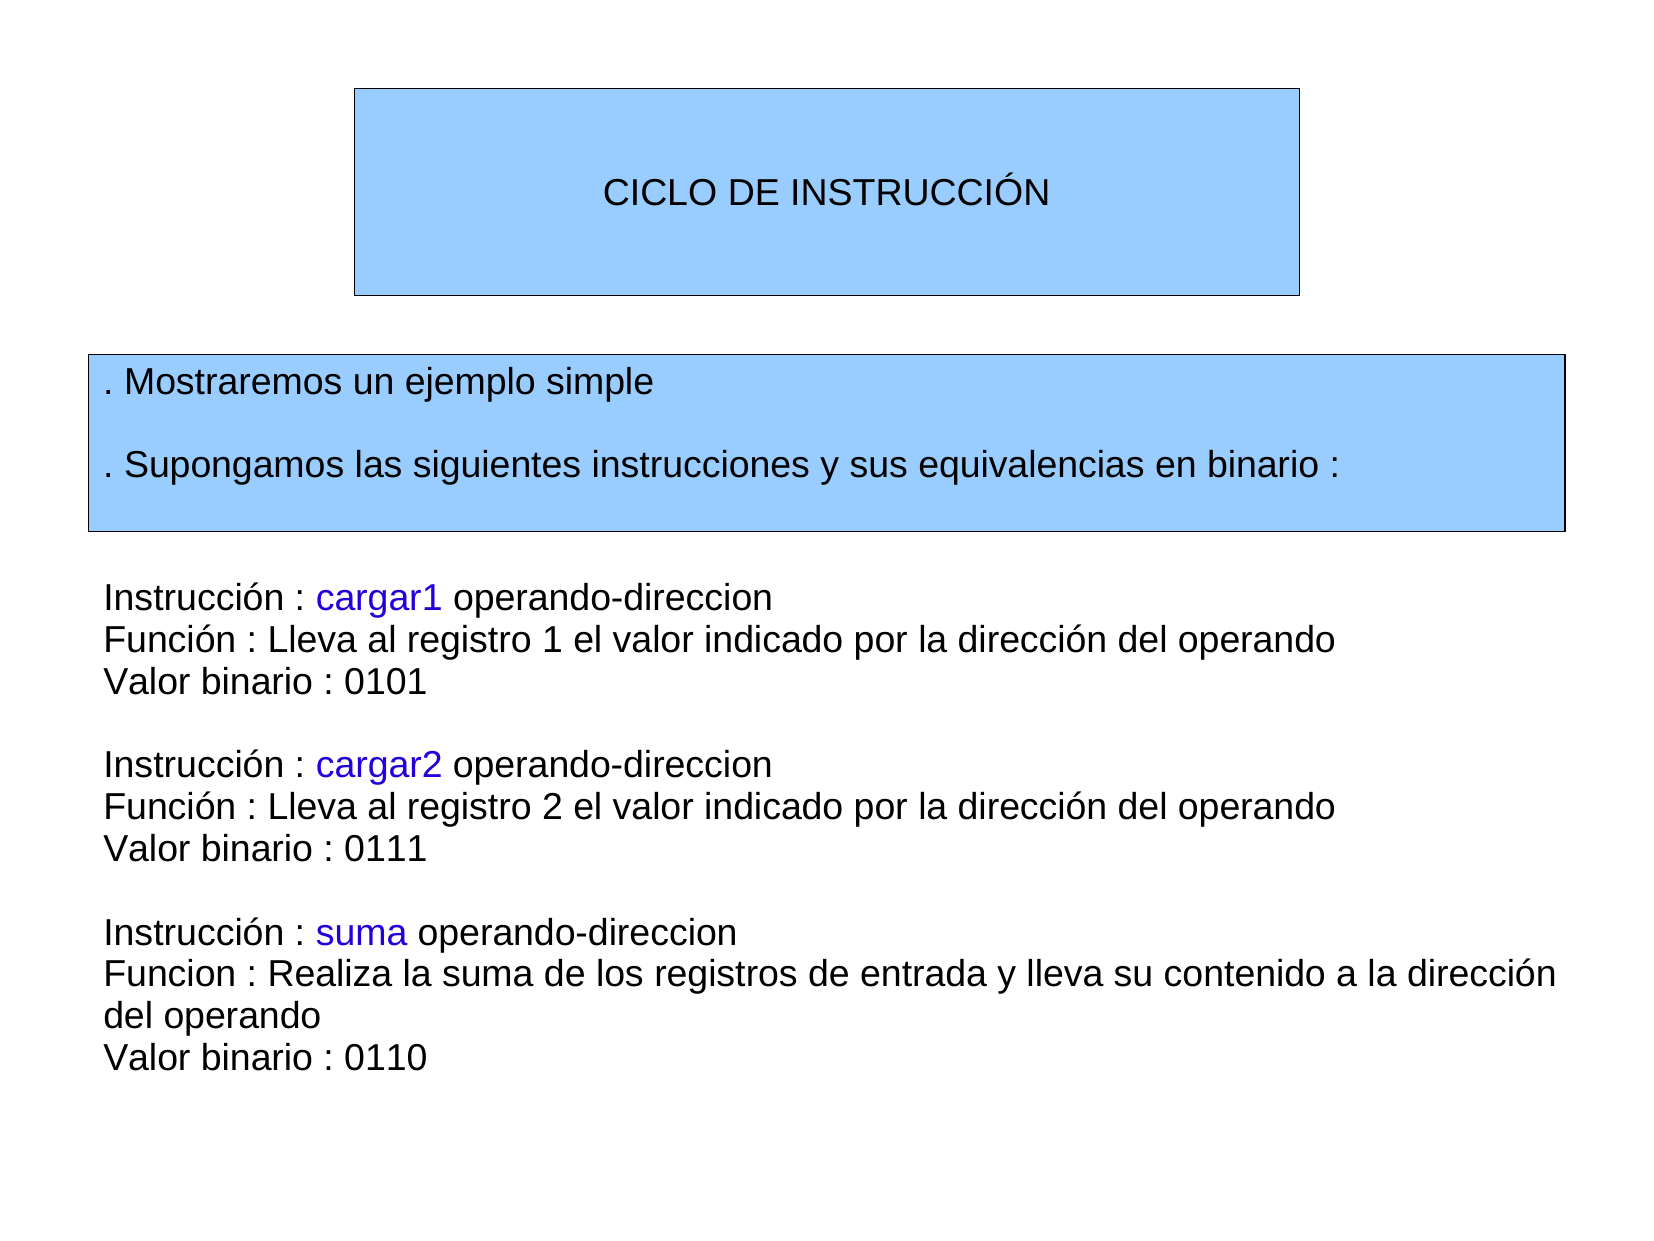

CICLO DE INSTRUCCIÓN
. Mostraremos un ejemplo simple
. Supongamos las siguientes instrucciones y sus equivalencias en binario :
Instrucción : cargar1 operando-direccion
Función : Lleva al registro 1 el valor indicado por la dirección del operando
Valor binario : 0101
Instrucción : cargar2 operando-direccion
Función : Lleva al registro 2 el valor indicado por la dirección del operando
Valor binario : 0111
Instrucción : suma operando-direccion
Funcion : Realiza la suma de los registros de entrada y lleva su contenido a la dirección
del operando
Valor binario : 0110